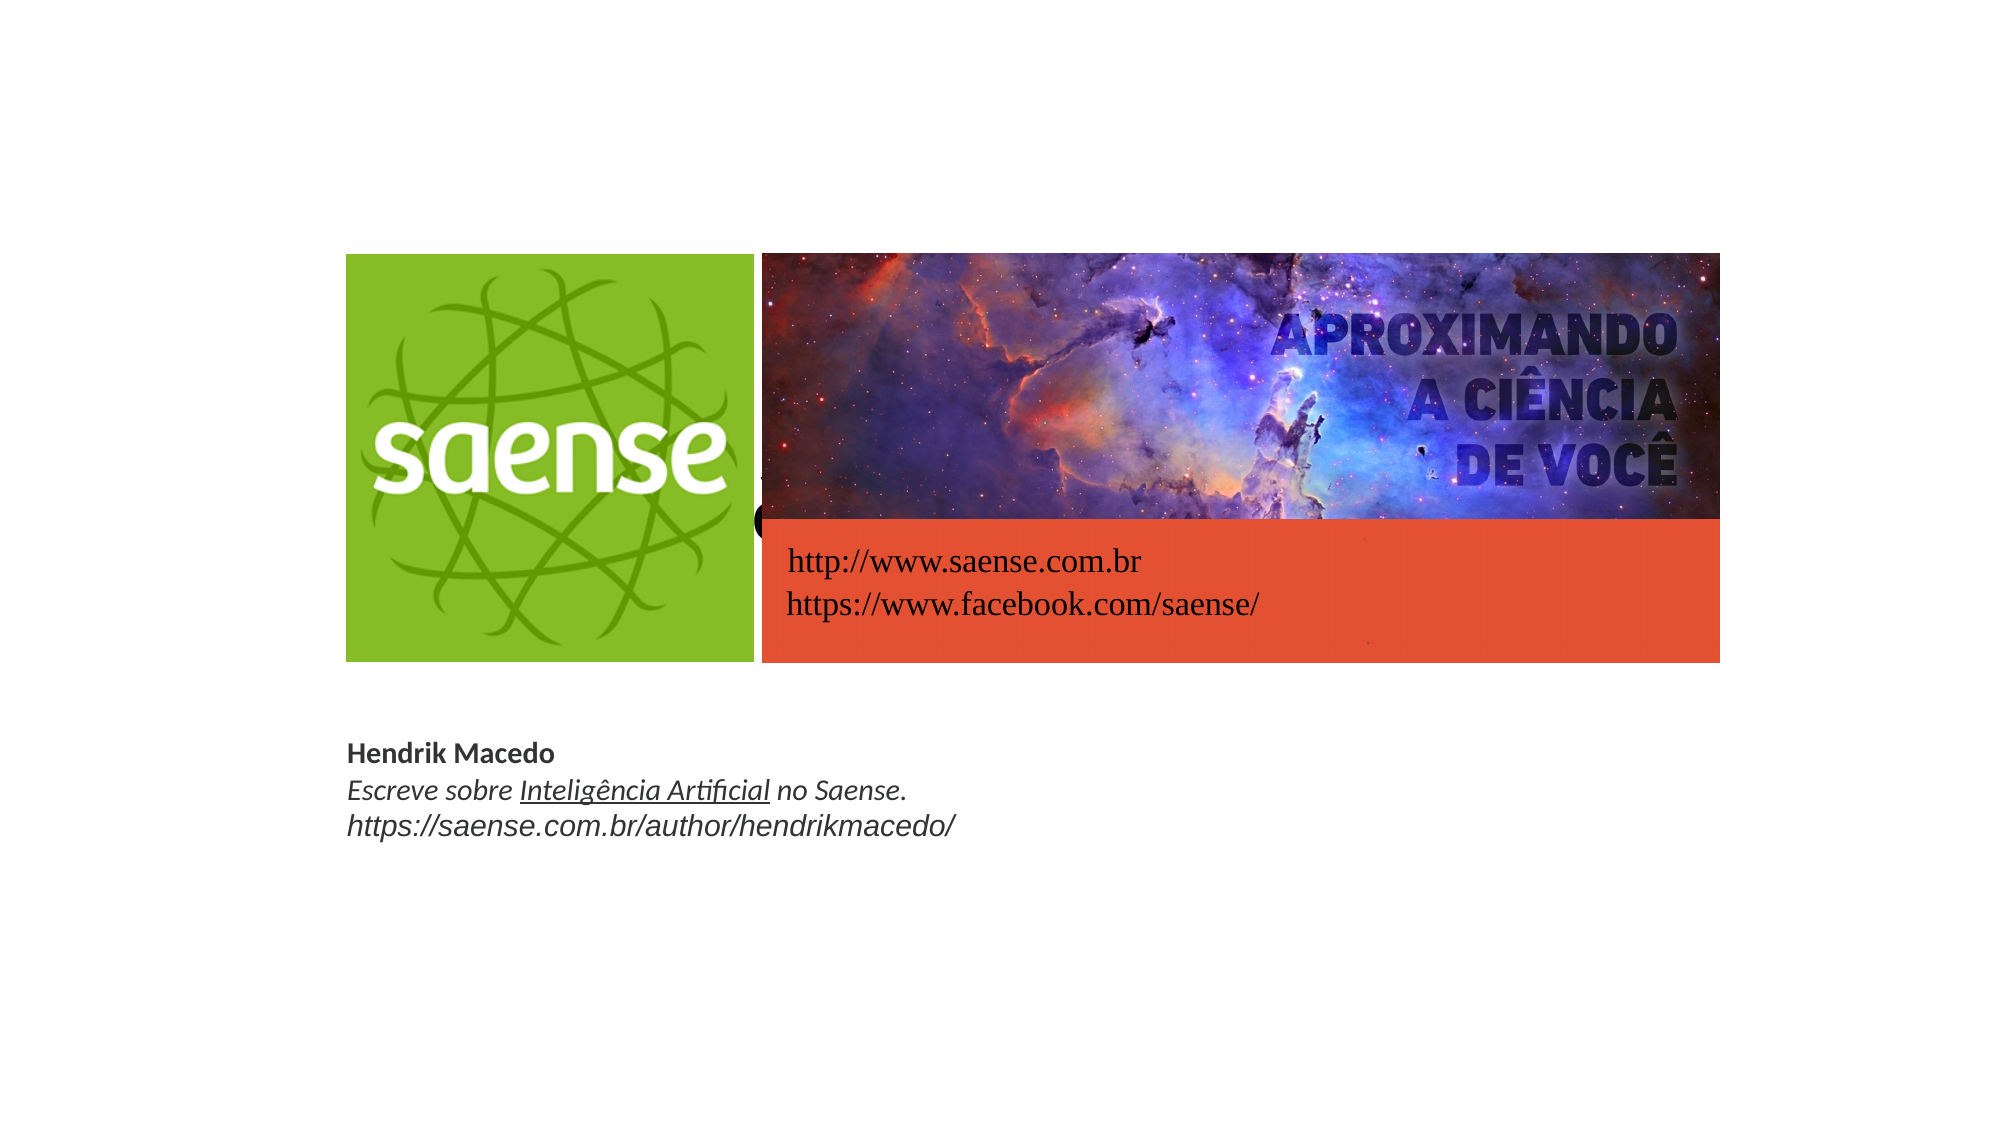

# Divulgação científica
http://www.saense.com.br
https://www.facebook.com/saense/
Hendrik Macedo
Escreve sobre Inteligência Artificial no Saense.
https://saense.com.br/author/hendrikmacedo/